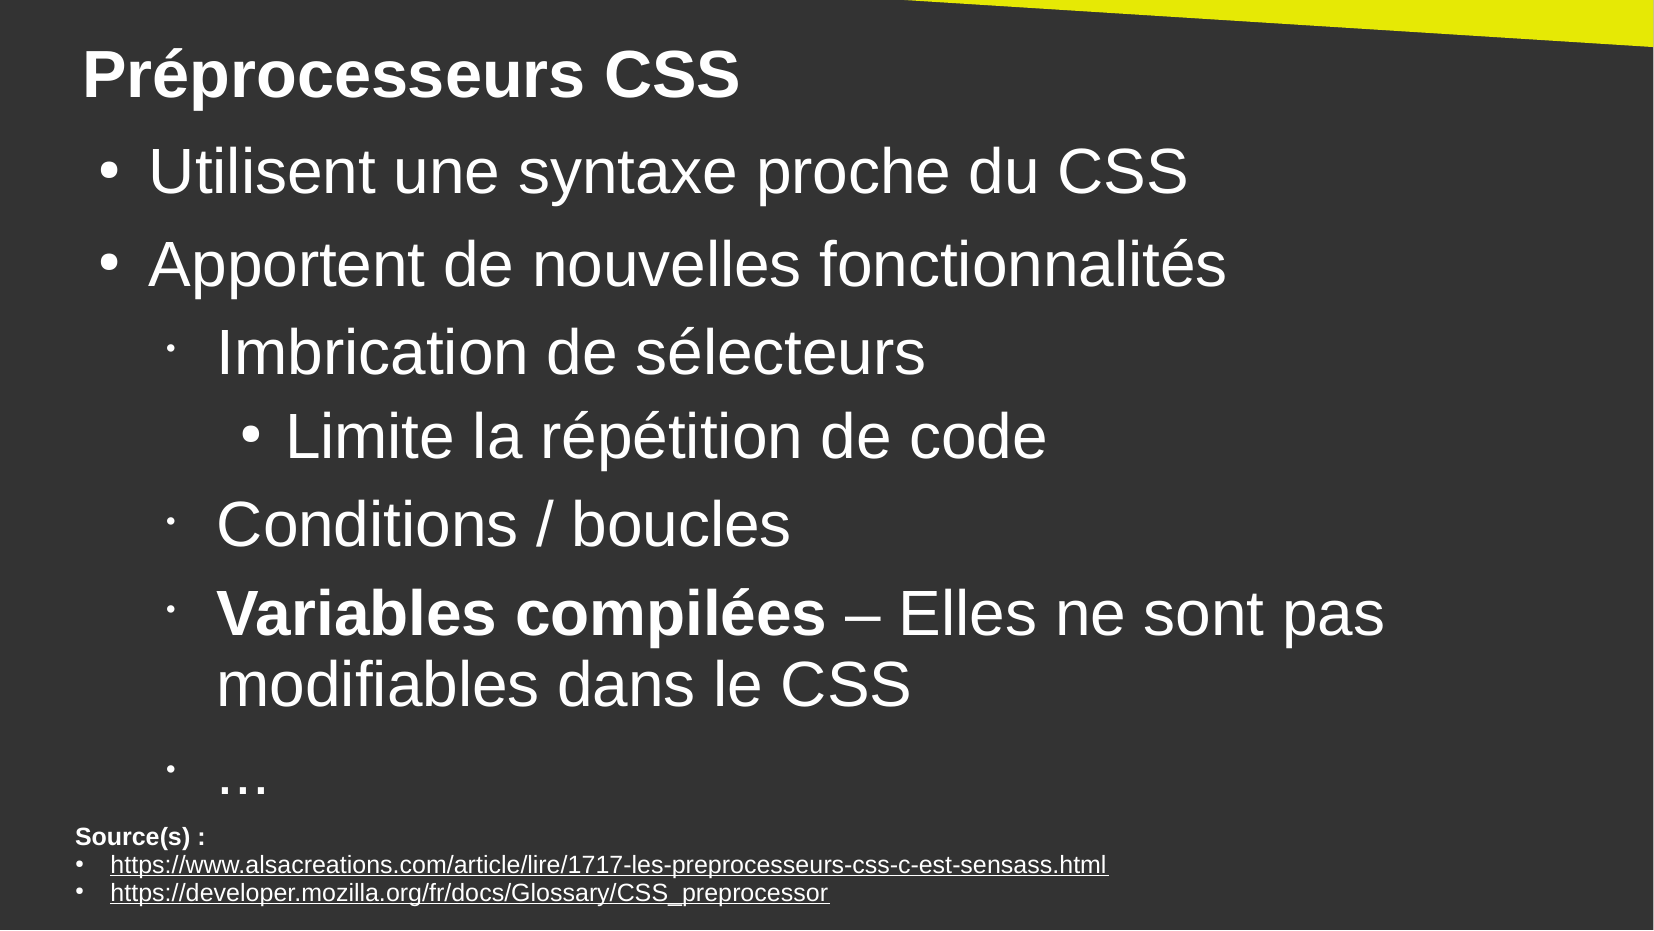

# Préprocesseurs CSS
Utilisent une syntaxe proche du CSS
Apportent de nouvelles fonctionnalités
Imbrication de sélecteurs
Limite la répétition de code
Conditions / boucles
Variables compilées – Elles ne sont pas modifiables dans le CSS
...
Source(s) :
https://www.alsacreations.com/article/lire/1717-les-preprocesseurs-css-c-est-sensass.html
https://developer.mozilla.org/fr/docs/Glossary/CSS_preprocessor